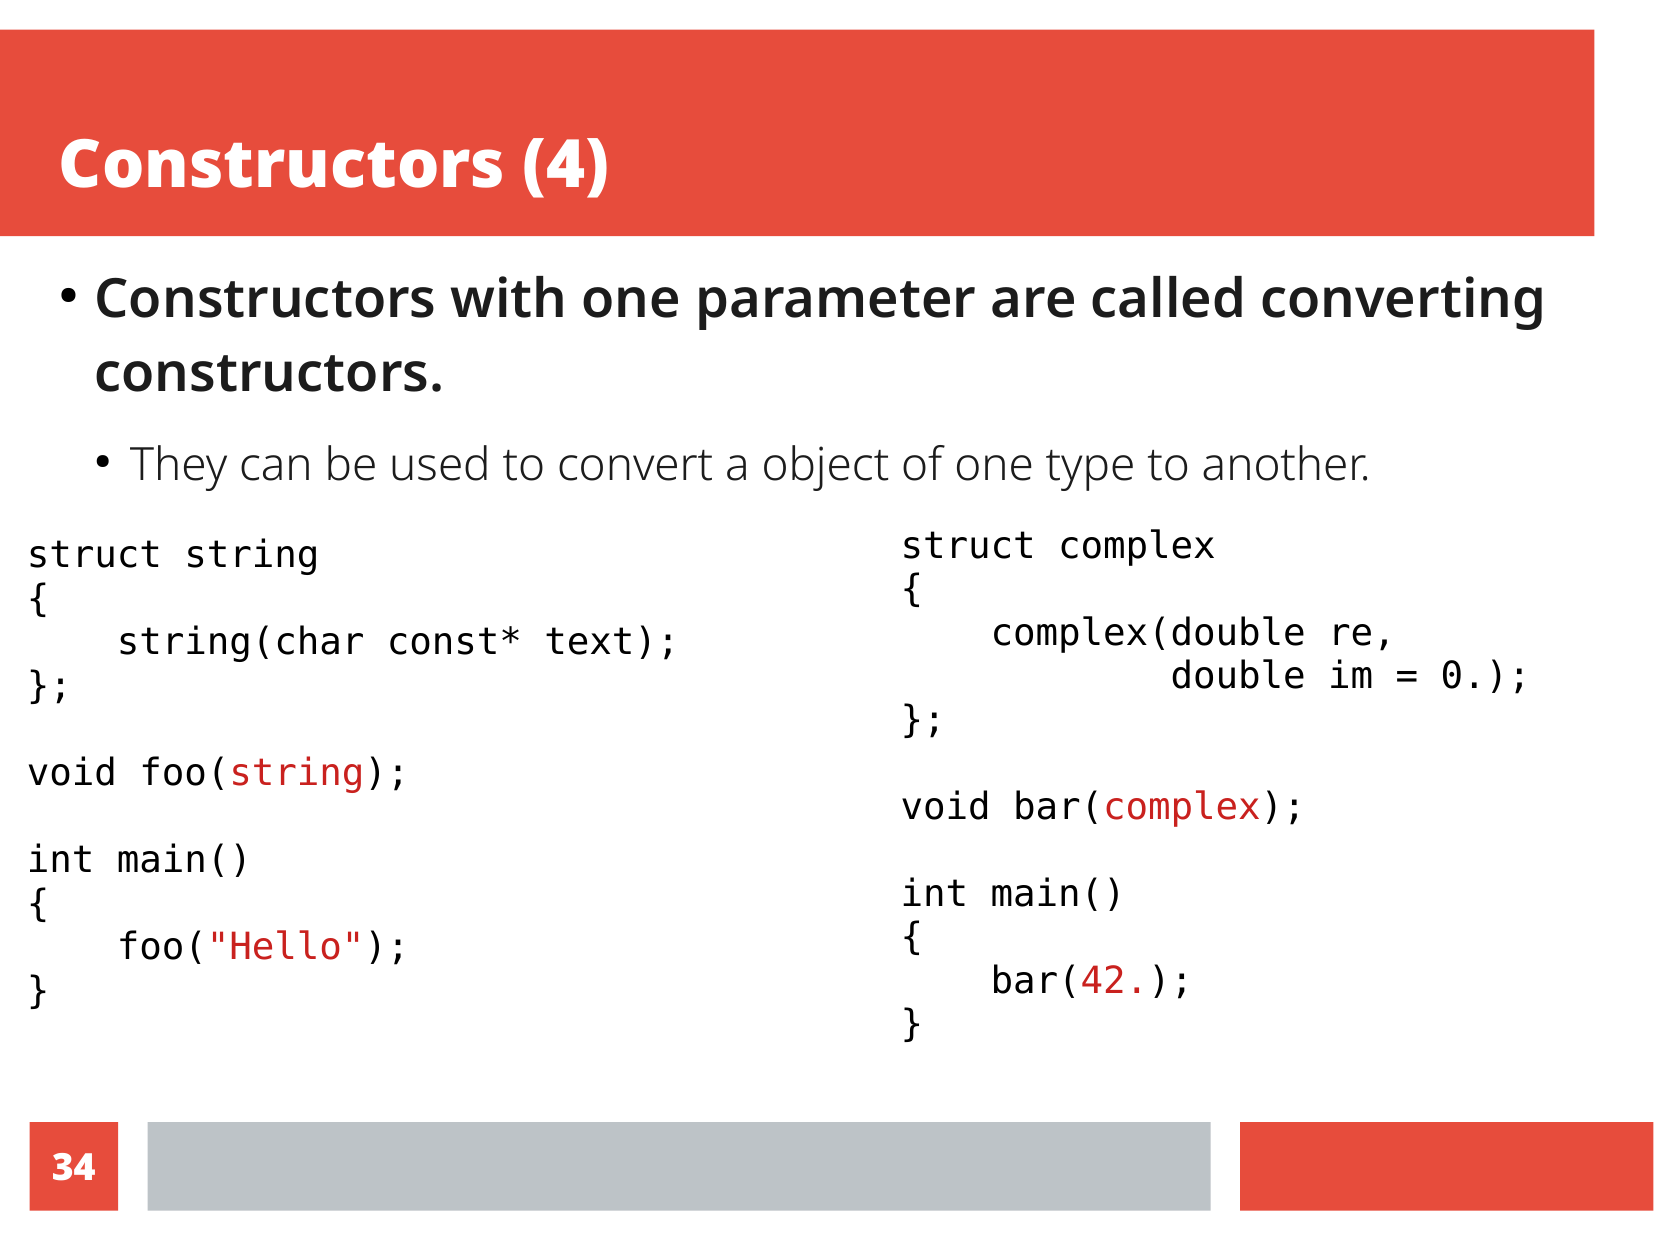

# Constructors (4)
Constructors with one parameter are called converting constructors.
They can be used to convert a object of one type to another.
struct complex
{
 complex(double re,
 double im = 0.);
};
void bar(complex);
int main()
{
 bar(42.);
}
struct string
{
 string(char const* text);
};
void foo(string);
int main()
{
 foo("Hello");
}
34